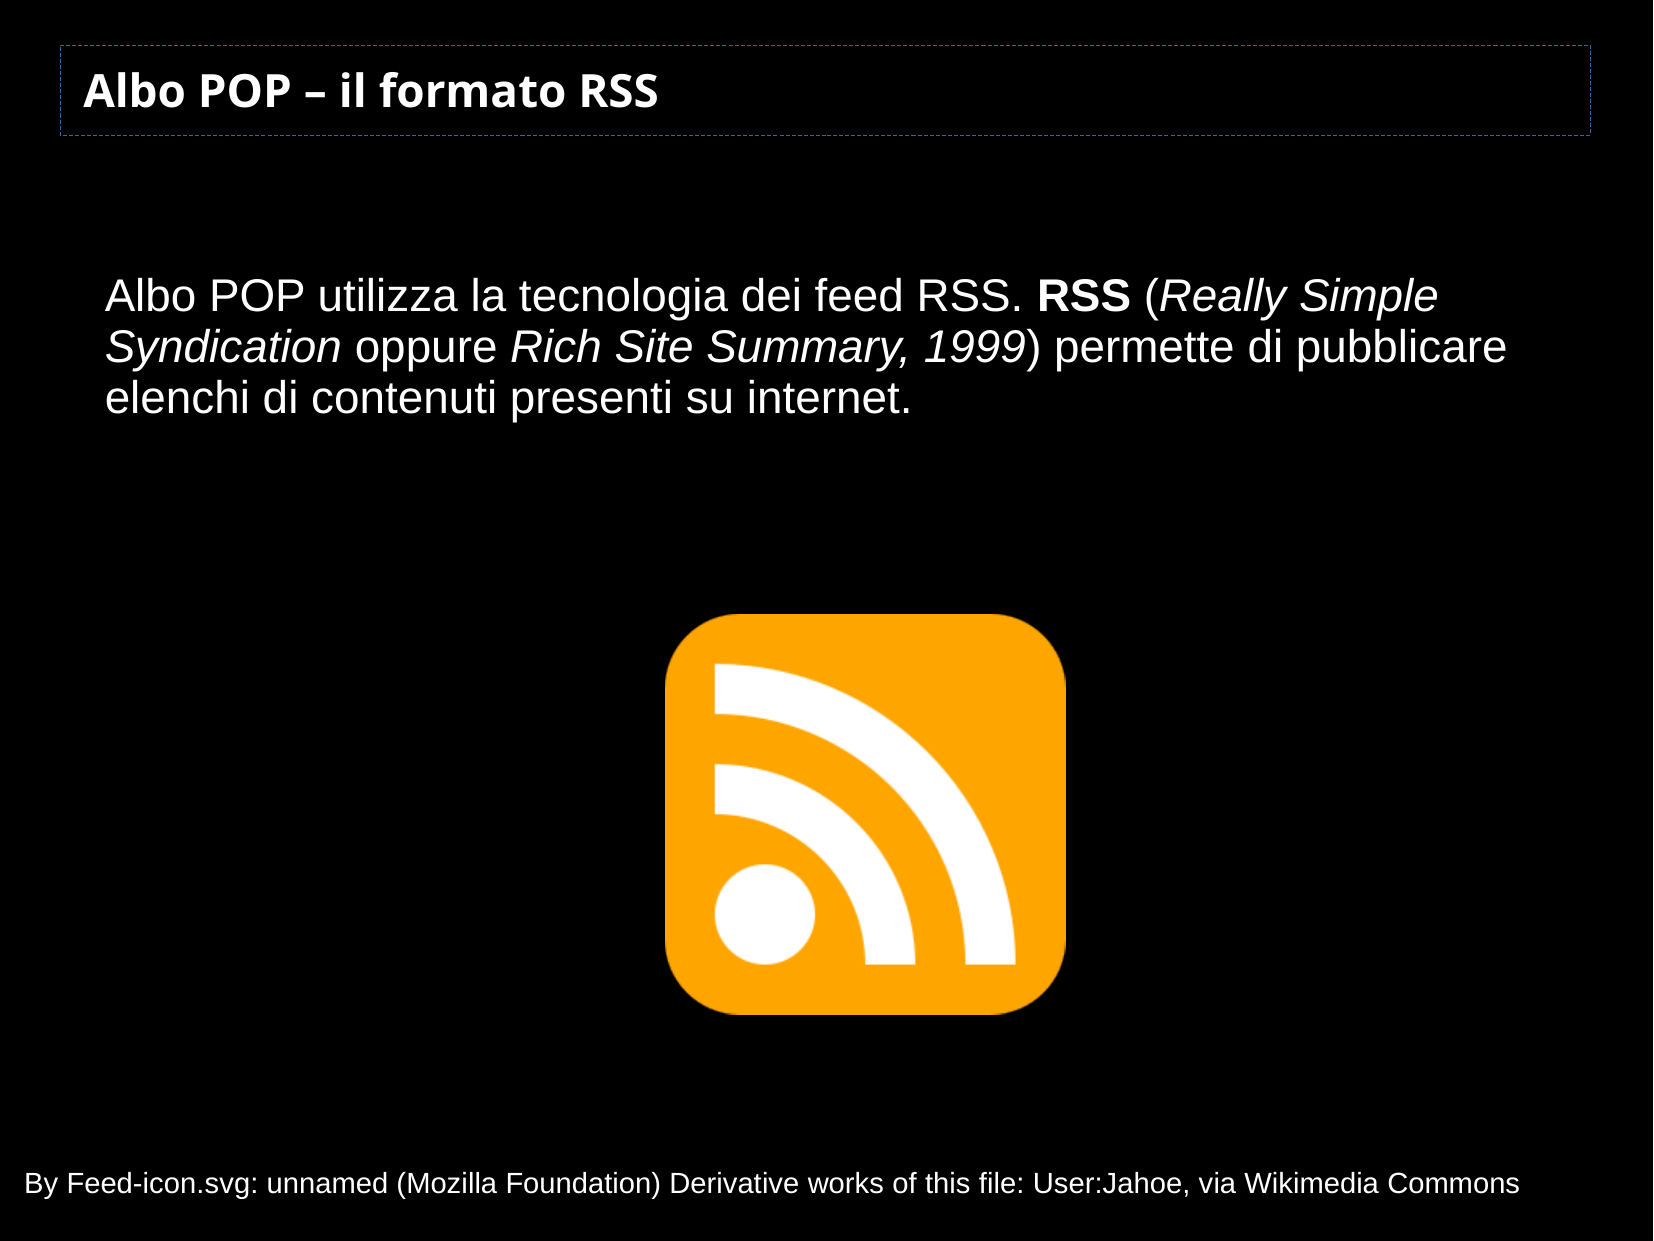

# Albo POP – il formato RSS
Albo POP utilizza la tecnologia dei feed RSS. RSS (Really Simple Syndication oppure Rich Site Summary, 1999) permette di pubblicare elenchi di contenuti presenti su internet.
By Feed-icon.svg: unnamed (Mozilla Foundation) Derivative works of this file: User:Jahoe, via Wikimedia Commons